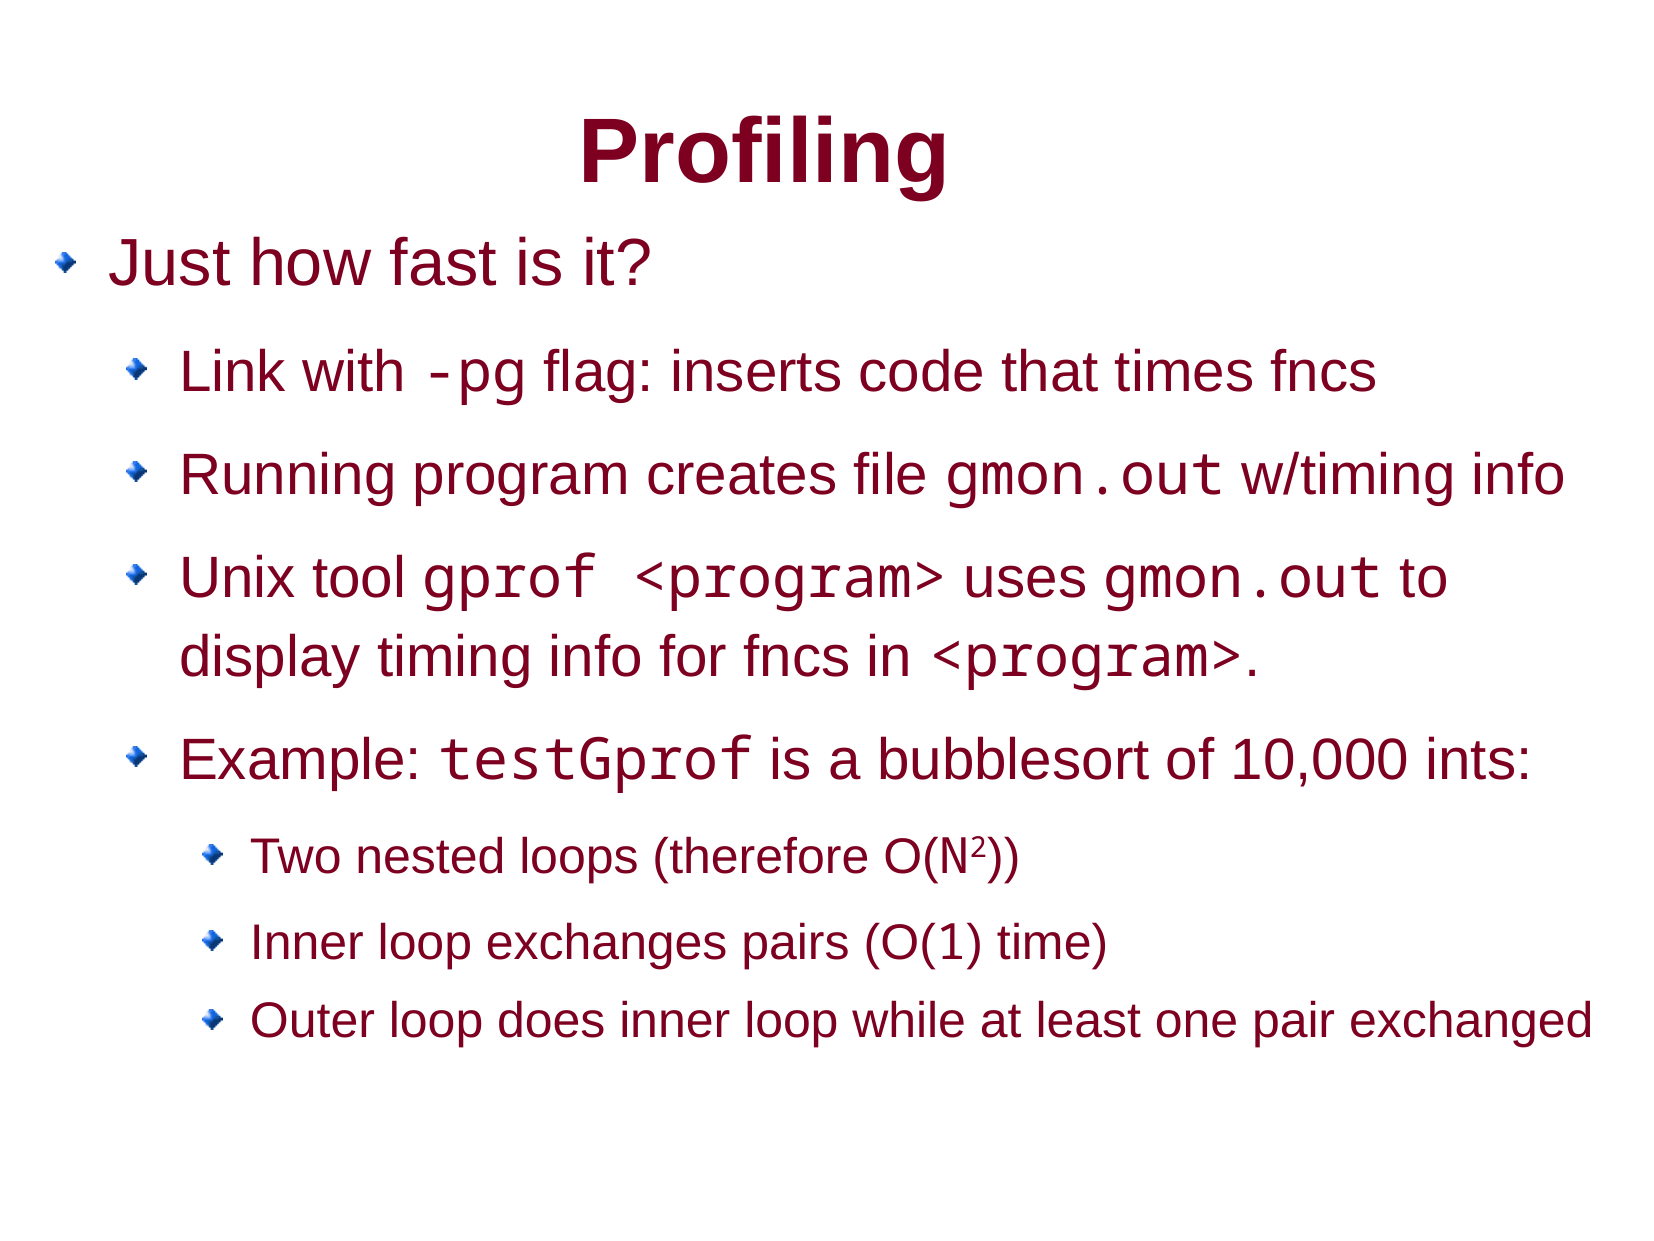

# Profiling
Just how fast is it?
Link with -pg flag: inserts code that times fncs
Running program creates file gmon.out w/timing info
Unix tool gprof <program> uses gmon.out to display timing info for fncs in <program>.
Example: testGprof is a bubblesort of 10,000 ints:
Two nested loops (therefore O(N2))
Inner loop exchanges pairs (O(1) time)
Outer loop does inner loop while at least one pair exchanged